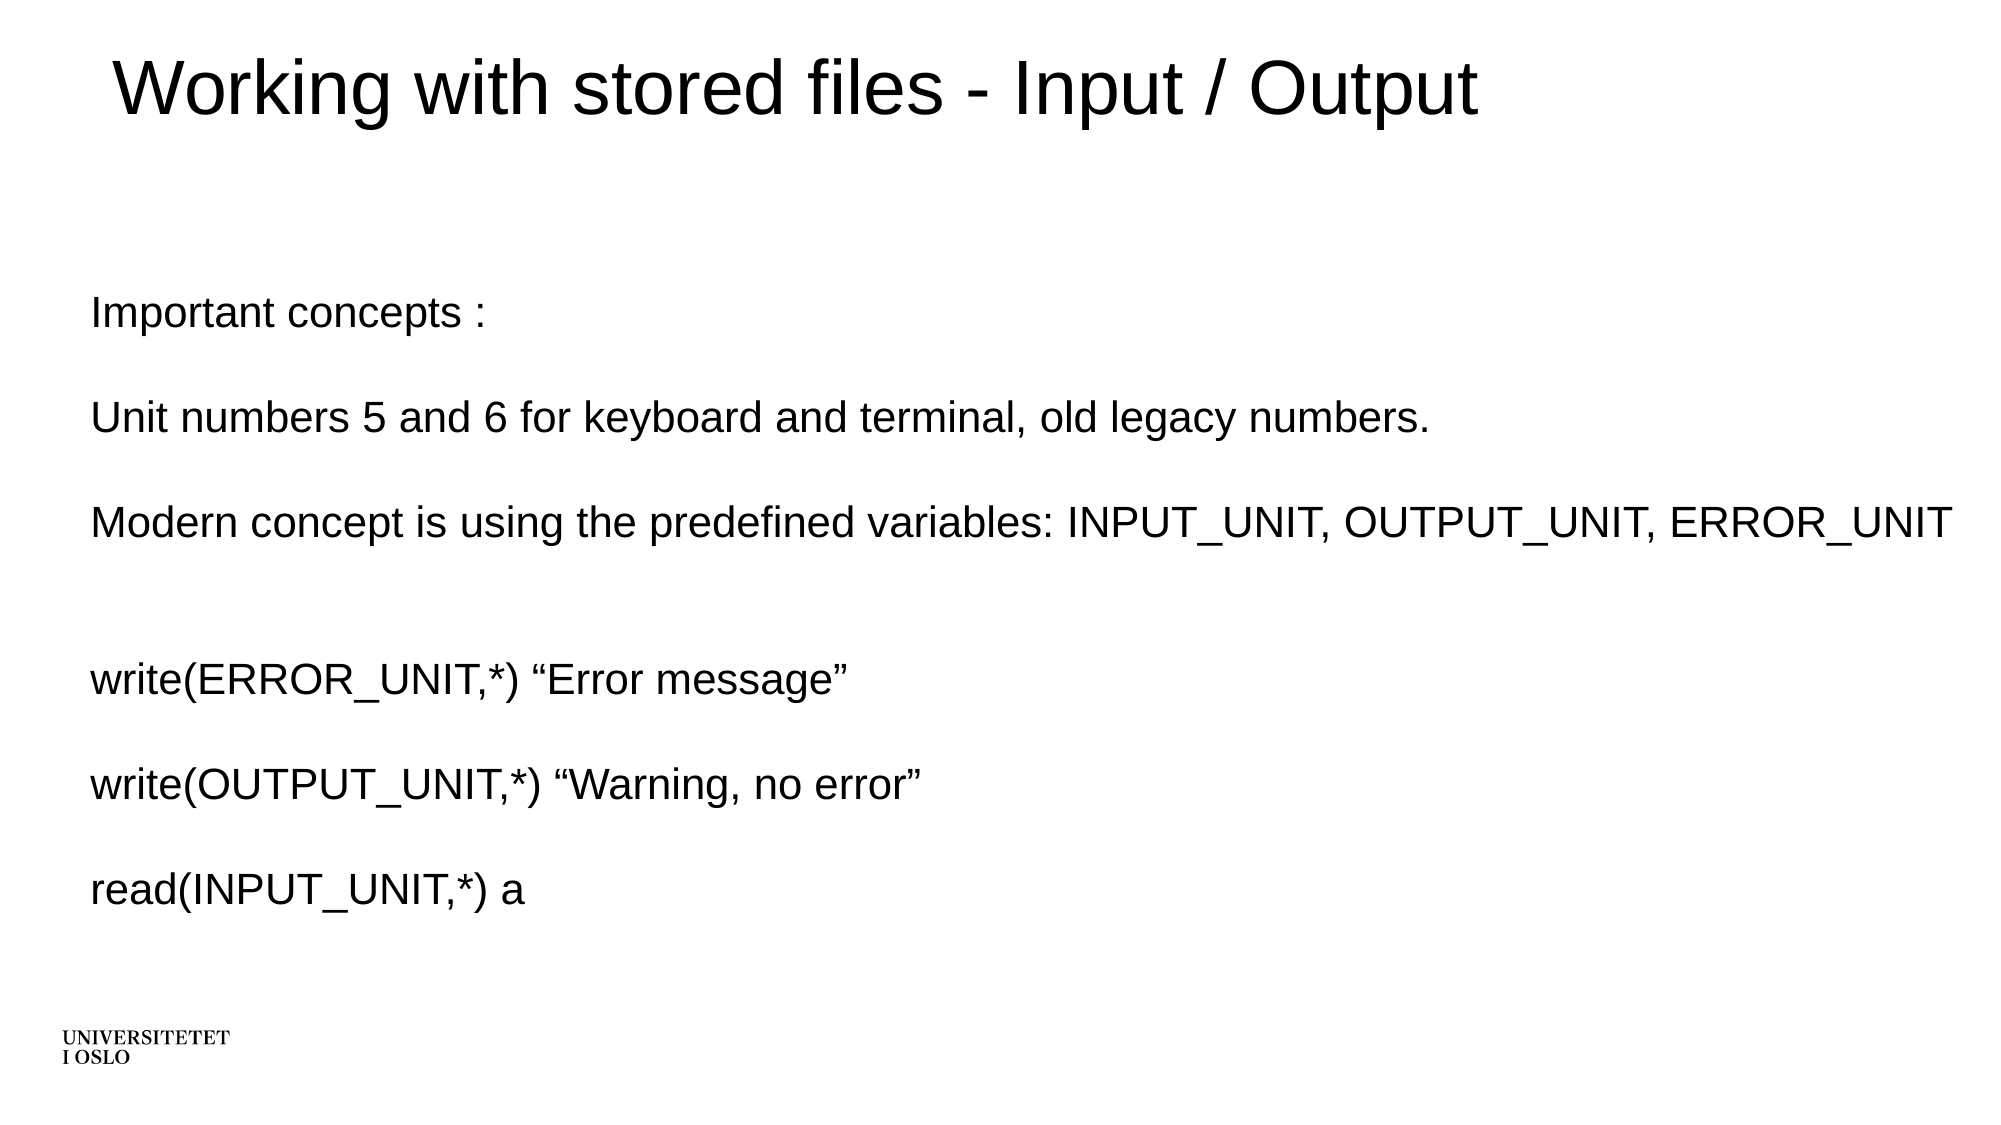

# Working with stored files - Input / Output
Important concepts :
Unit numbers 5 and 6 for keyboard and terminal, old legacy numbers.
Modern concept is using the predefined variables: INPUT_UNIT, OUTPUT_UNIT, ERROR_UNIT
write(ERROR_UNIT,*) “Error message”
write(OUTPUT_UNIT,*) “Warning, no error”
read(INPUT_UNIT,*) a